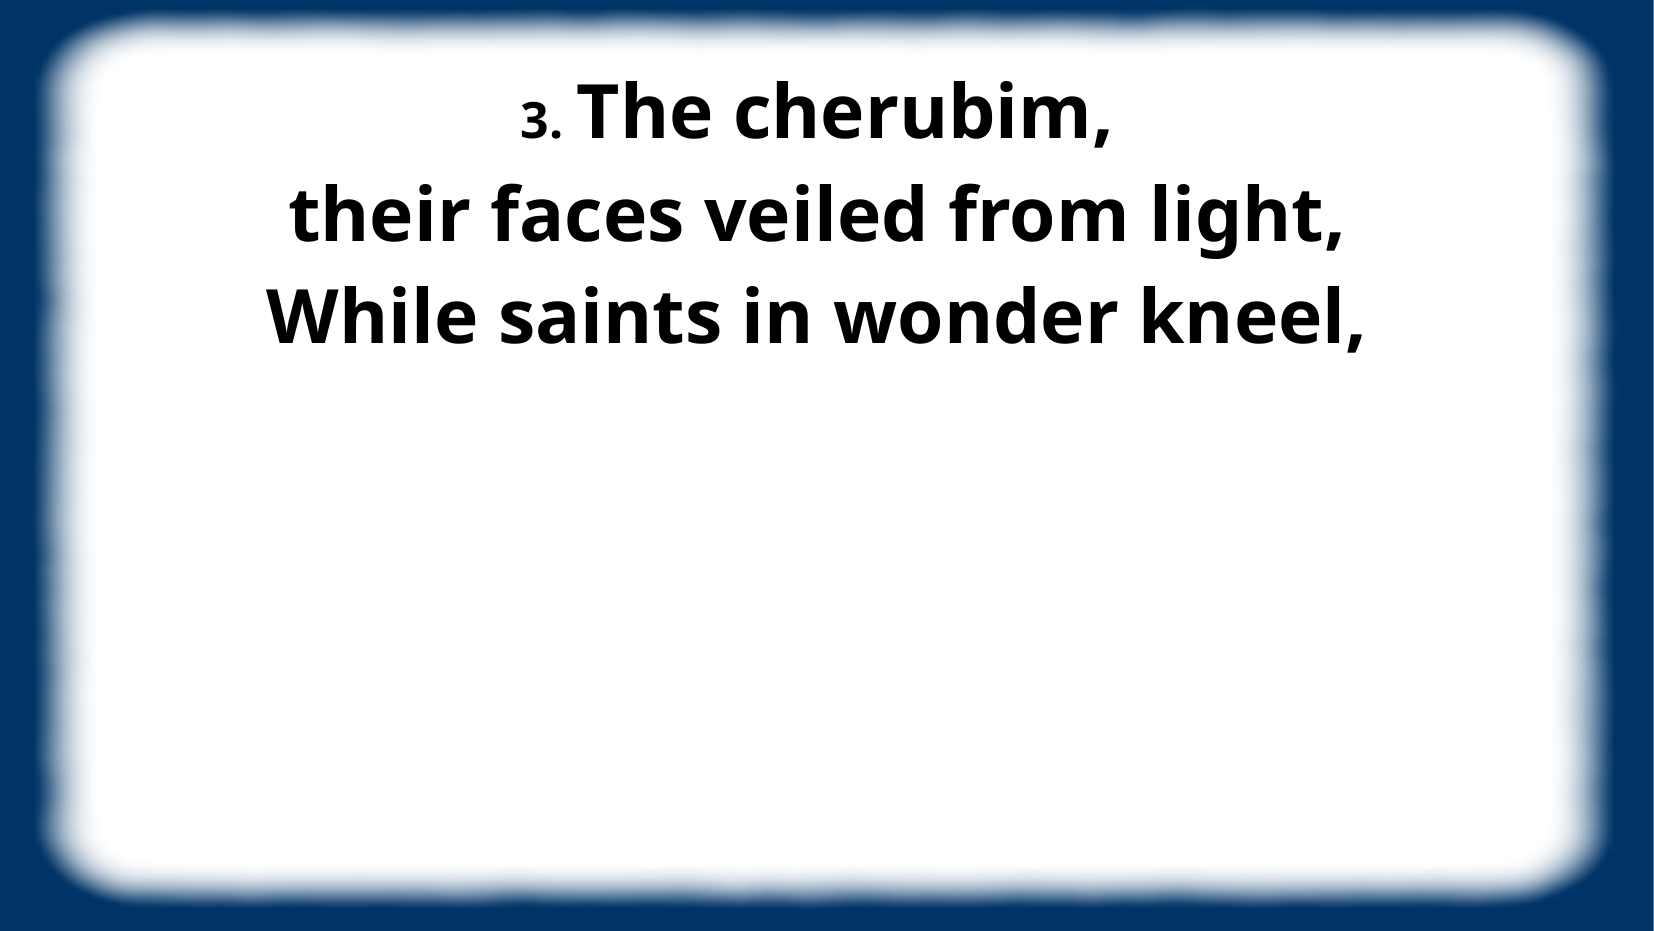

3. The cherubim,
their faces veiled from light,
While saints in wonder kneel,